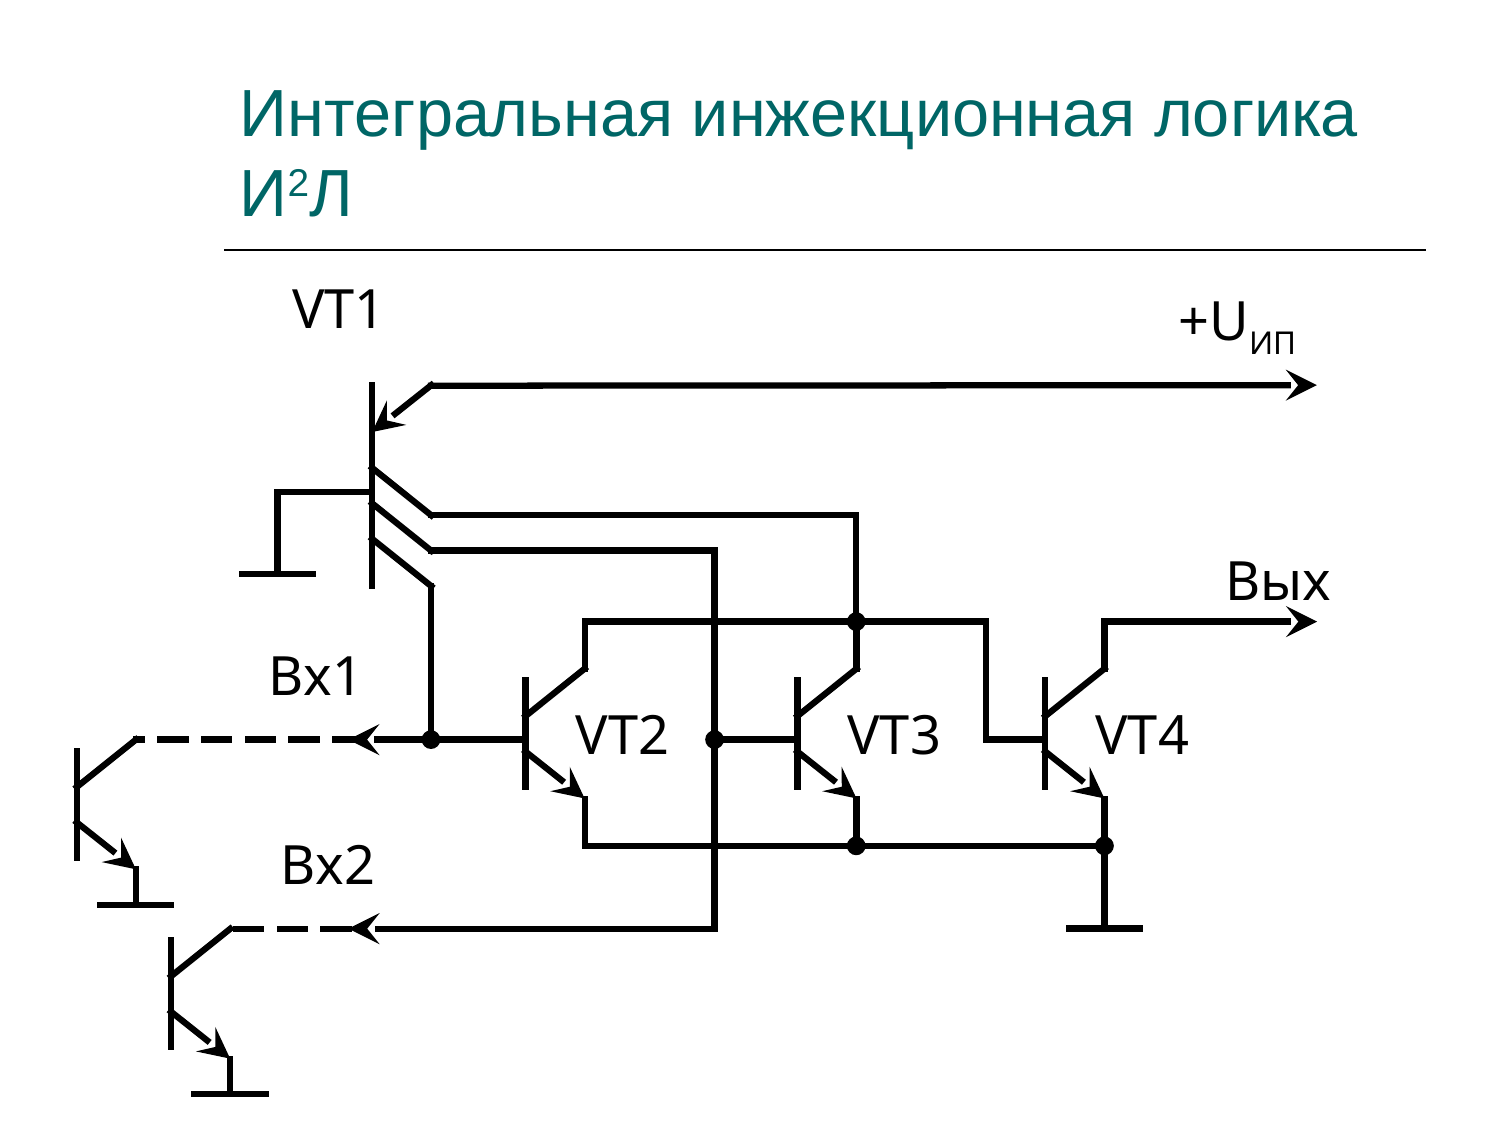

# Интегральная инжекционная логика И2Л
VT1
+UИП
Вых
Вх1
VT2
VT3
VT4
Вх2